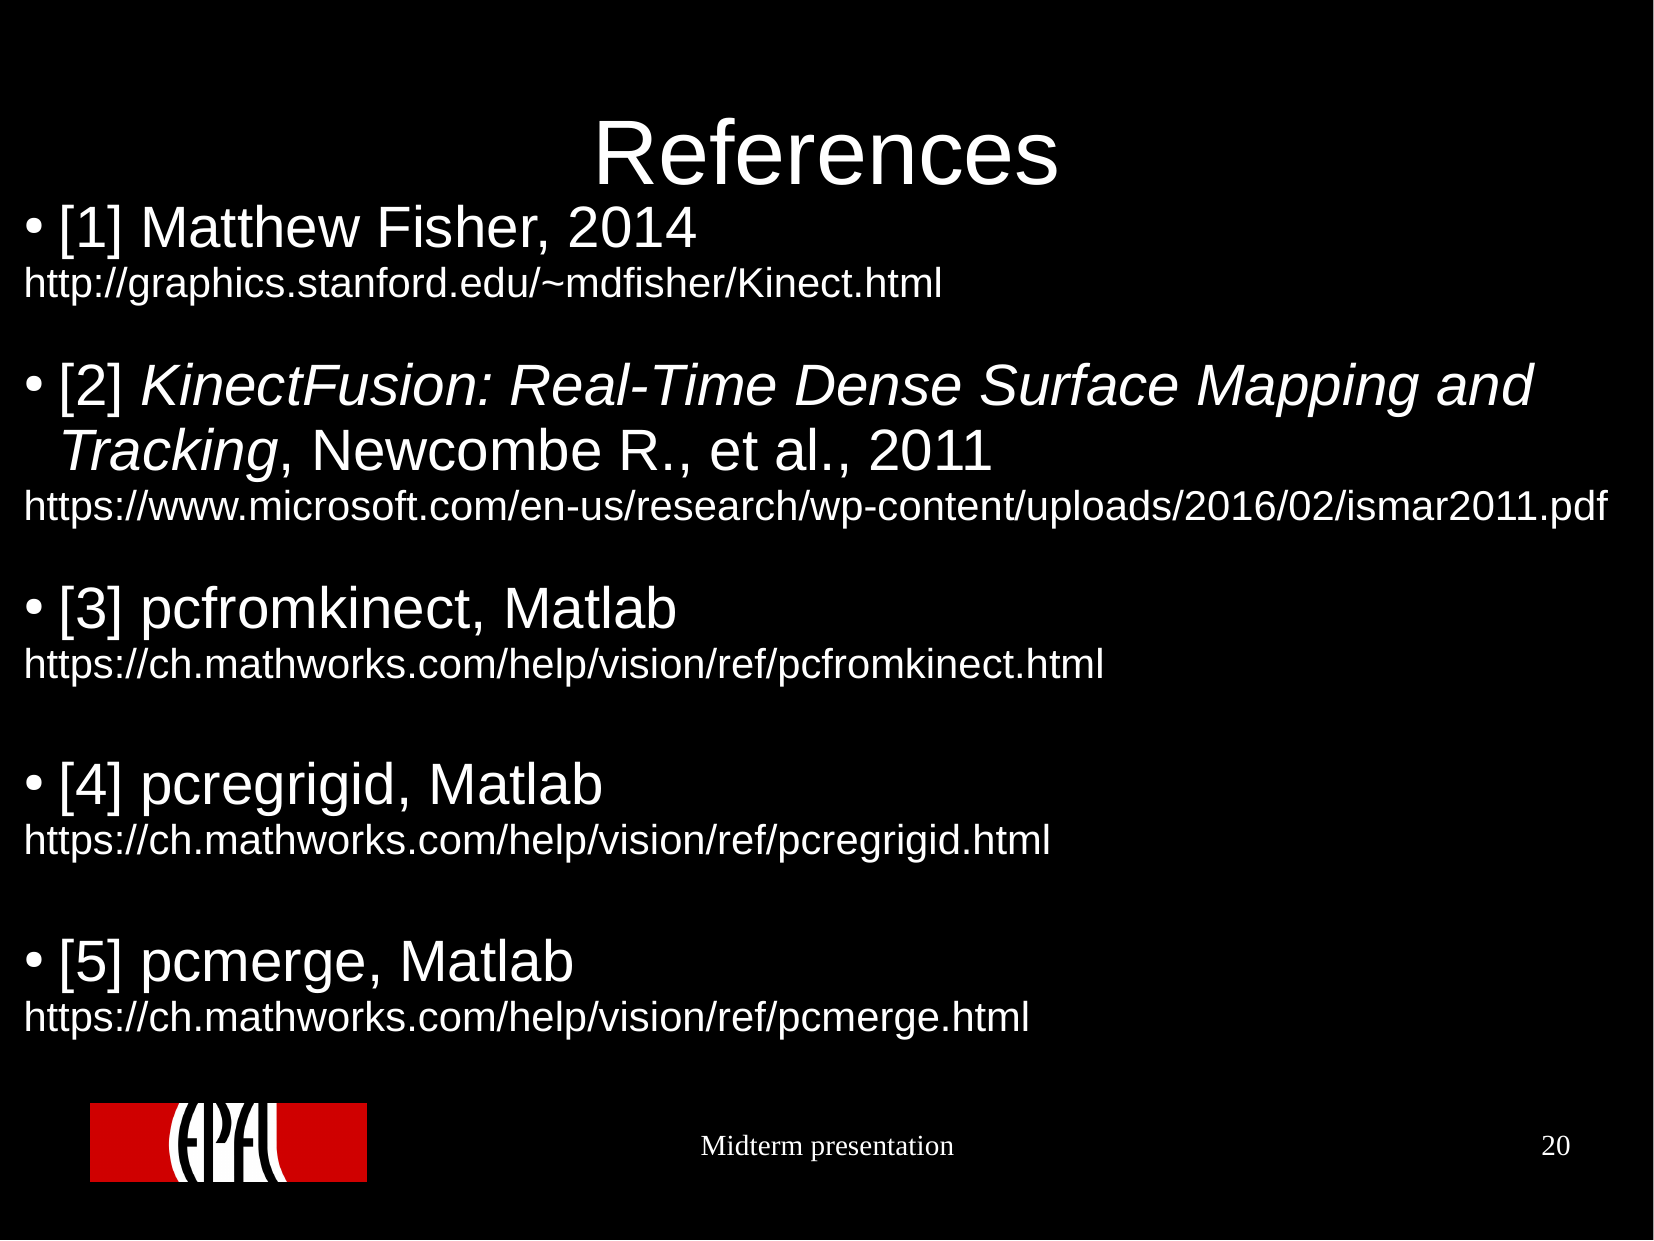

# References
[1] Matthew Fisher, 2014
http://graphics.stanford.edu/~mdfisher/Kinect.html
[2] KinectFusion: Real-Time Dense Surface Mapping and Tracking, Newcombe R., et al., 2011
https://www.microsoft.com/en-us/research/wp-content/uploads/2016/02/ismar2011.pdf
[3] pcfromkinect, Matlab
https://ch.mathworks.com/help/vision/ref/pcfromkinect.html
[4] pcregrigid, Matlab
https://ch.mathworks.com/help/vision/ref/pcregrigid.html
[5] pcmerge, Matlab
https://ch.mathworks.com/help/vision/ref/pcmerge.html
Midterm presentation
20